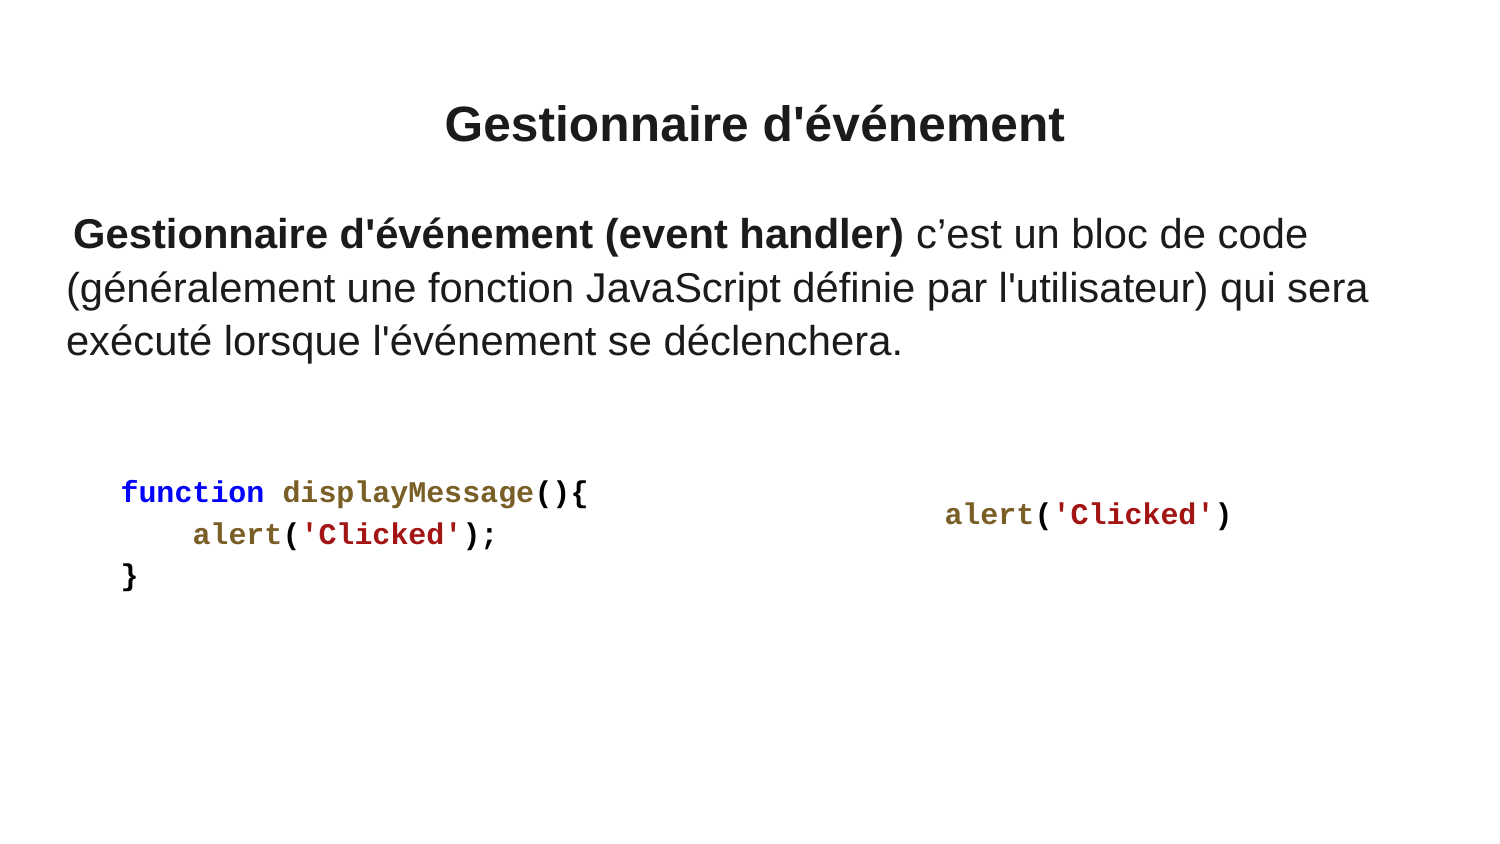

# Gestionnaire d'événement
 Gestionnaire d'événement (event handler) c’est un bloc de code (généralement une fonction JavaScript définie par l'utilisateur) qui sera exécuté lorsque l'événement se déclenchera.
function displayMessage(){
 alert('Clicked');
}
alert('Clicked')